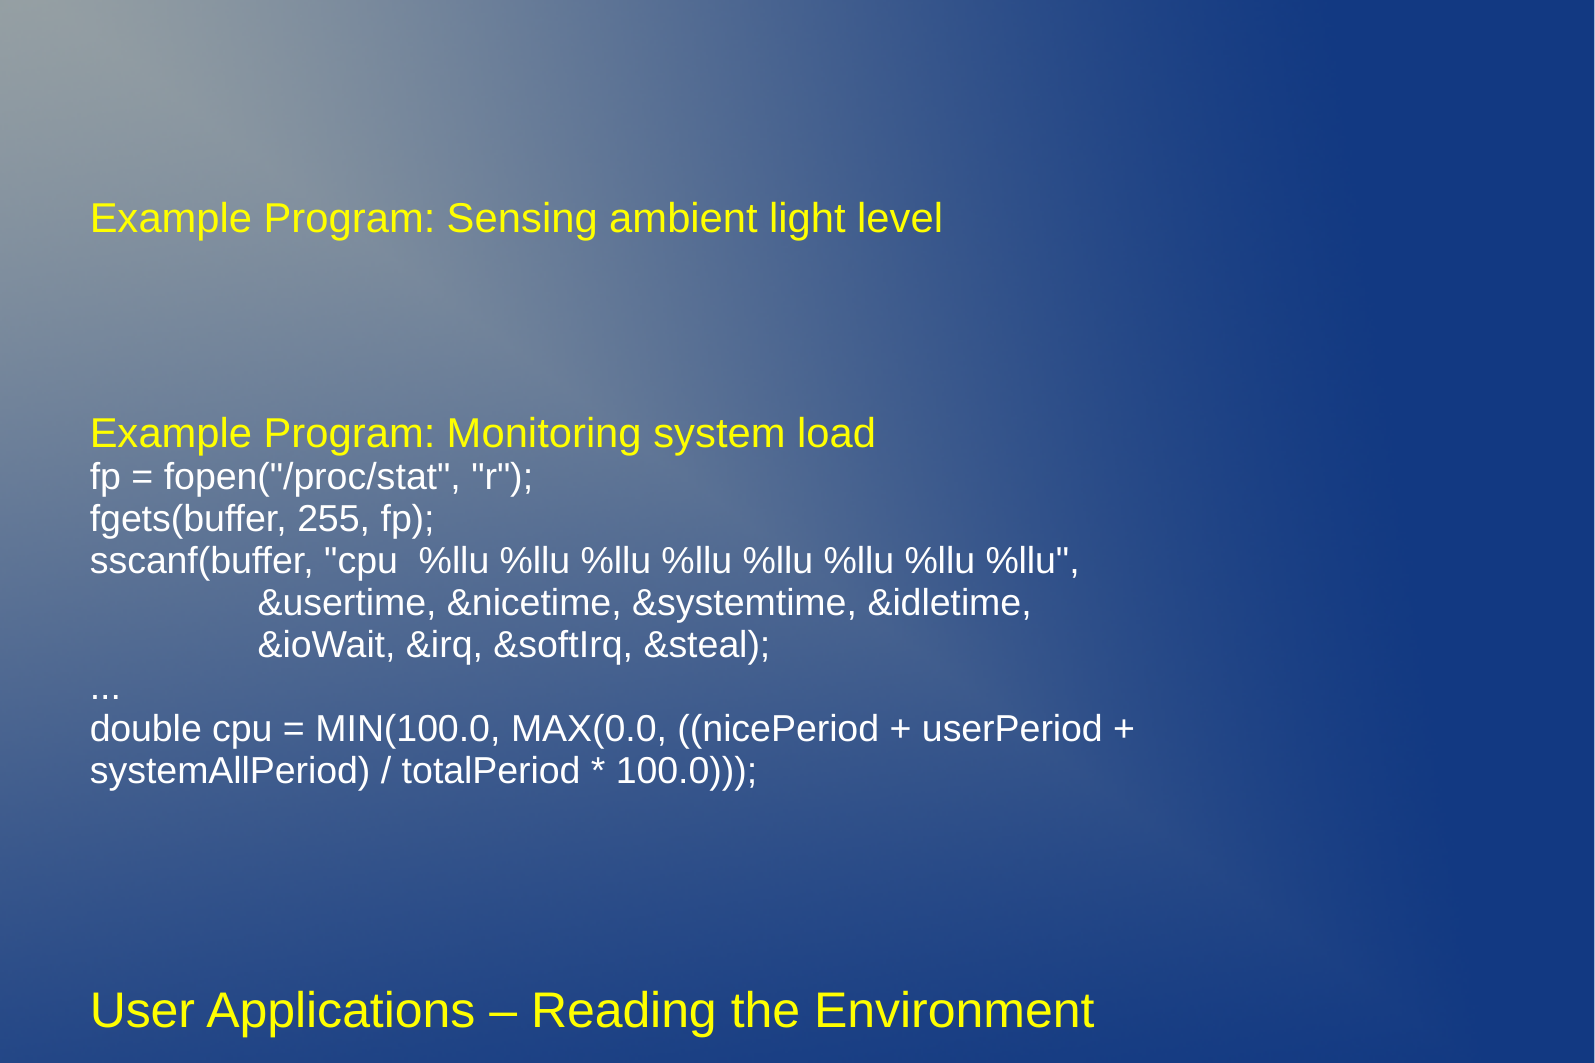

Example Program: Sensing ambient light level
Example Program: Monitoring system load
fp = fopen("/proc/stat", "r");
fgets(buffer, 255, fp);
sscanf(buffer, "cpu %llu %llu %llu %llu %llu %llu %llu %llu",
 &usertime, &nicetime, &systemtime, &idletime,
 &ioWait, &irq, &softIrq, &steal);
...
double cpu = MIN(100.0, MAX(0.0, ((nicePeriod + userPeriod +
systemAllPeriod) / totalPeriod * 100.0)));
User Applications – Reading the Environment